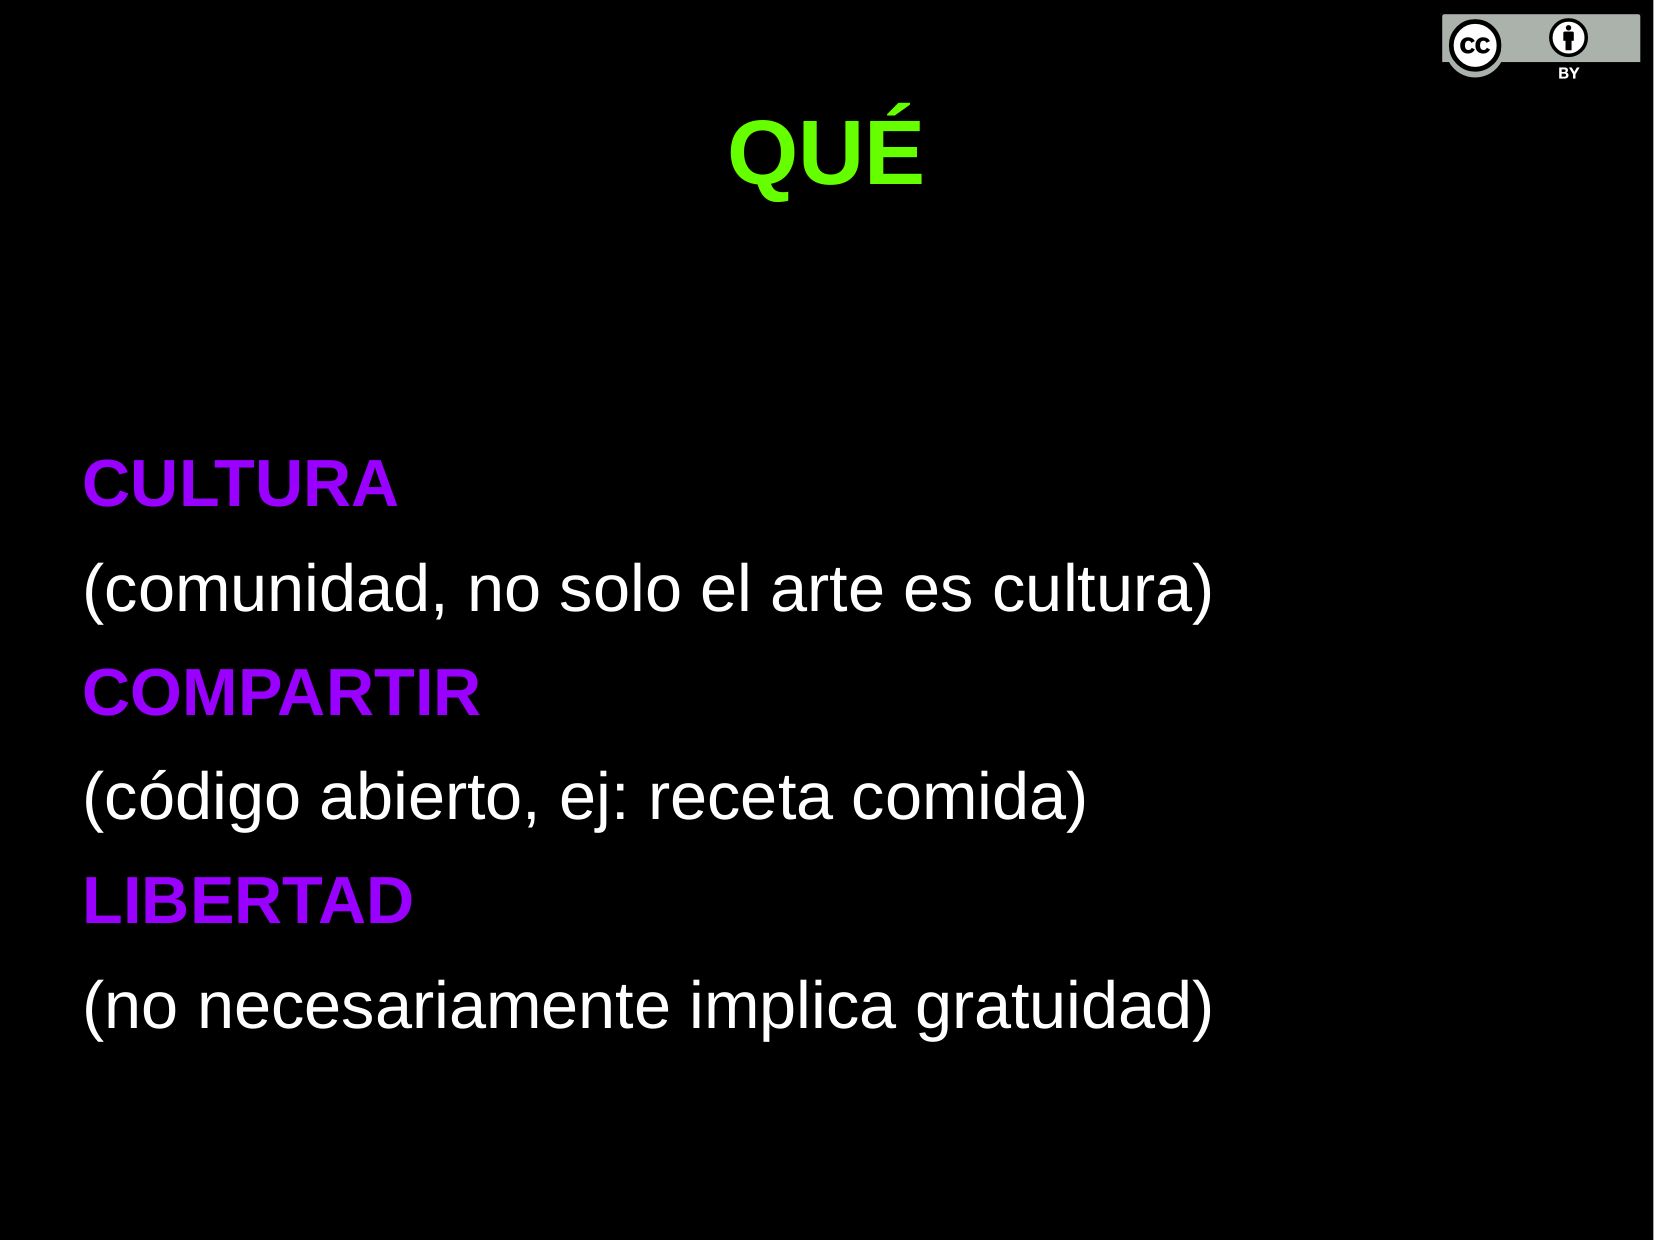

# QUÉ
CULTURA
(comunidad, no solo el arte es cultura)
COMPARTIR
(código abierto, ej: receta comida)
LIBERTAD
(no necesariamente implica gratuidad)